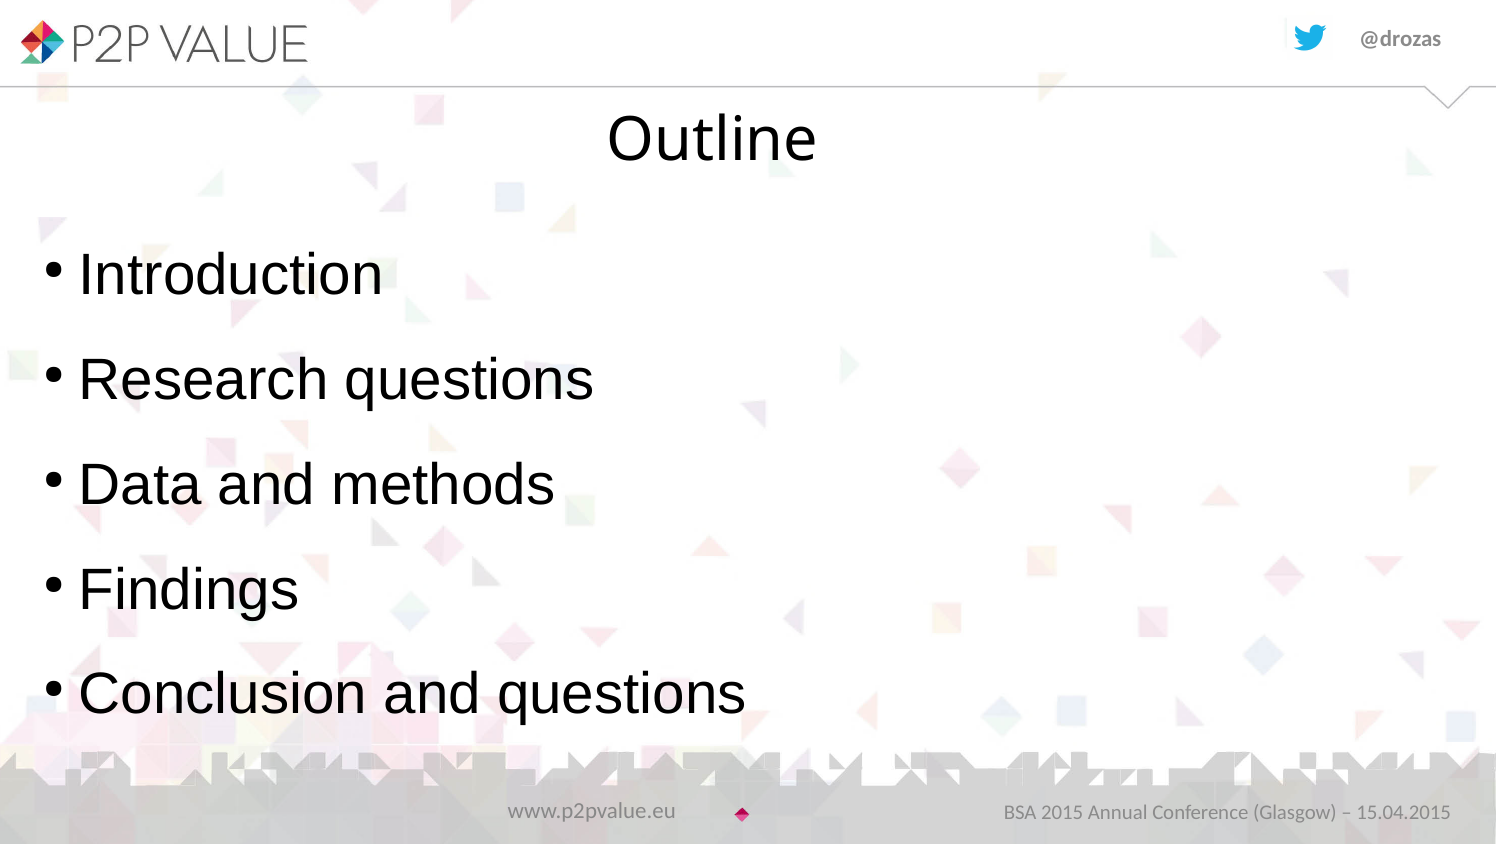

@drozas
# Outline
Introduction
Research questions
Data and methods
Findings
Conclusion and questions
BSA 2015 Annual Conference (Glasgow) – 15.04.2015
www.p2pvalue.eu